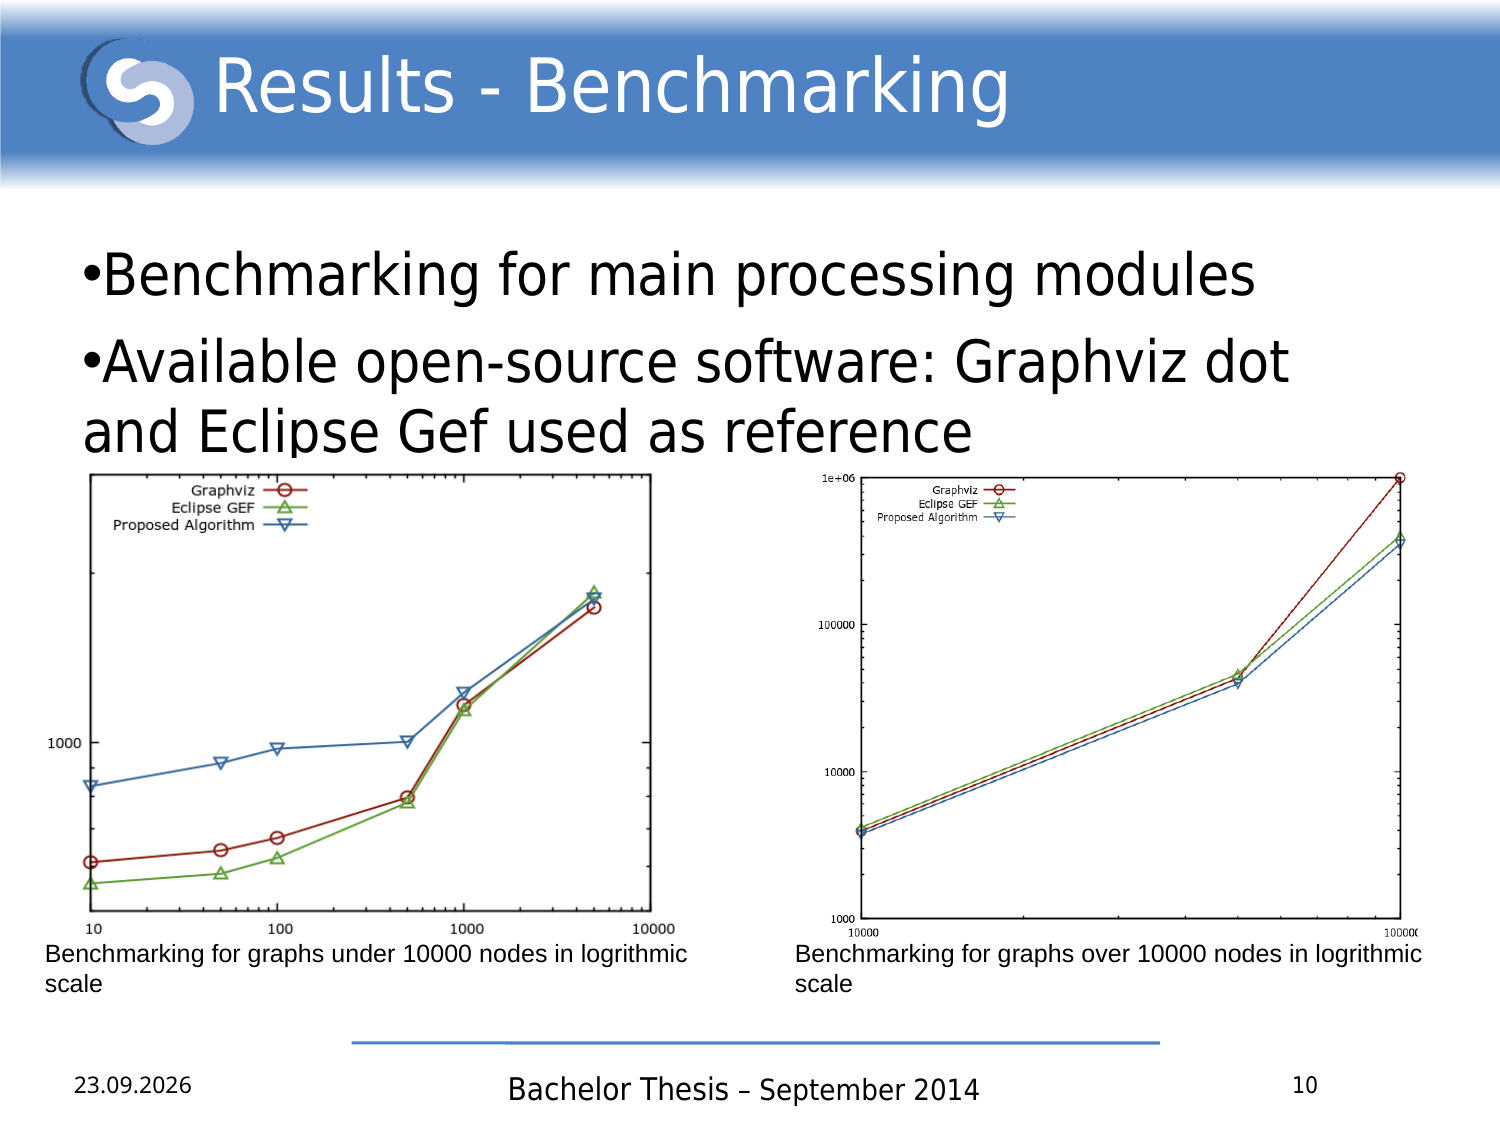

# Results - Benchmarking
Benchmarking for main processing modules
Available open-source software: Graphviz dot and Eclipse Gef used as reference
Benchmarking for graphs under 10000 nodes in logrithmic scale
Benchmarking for graphs over 10000 nodes in logrithmic scale
Bachelor Thesis – September 2014